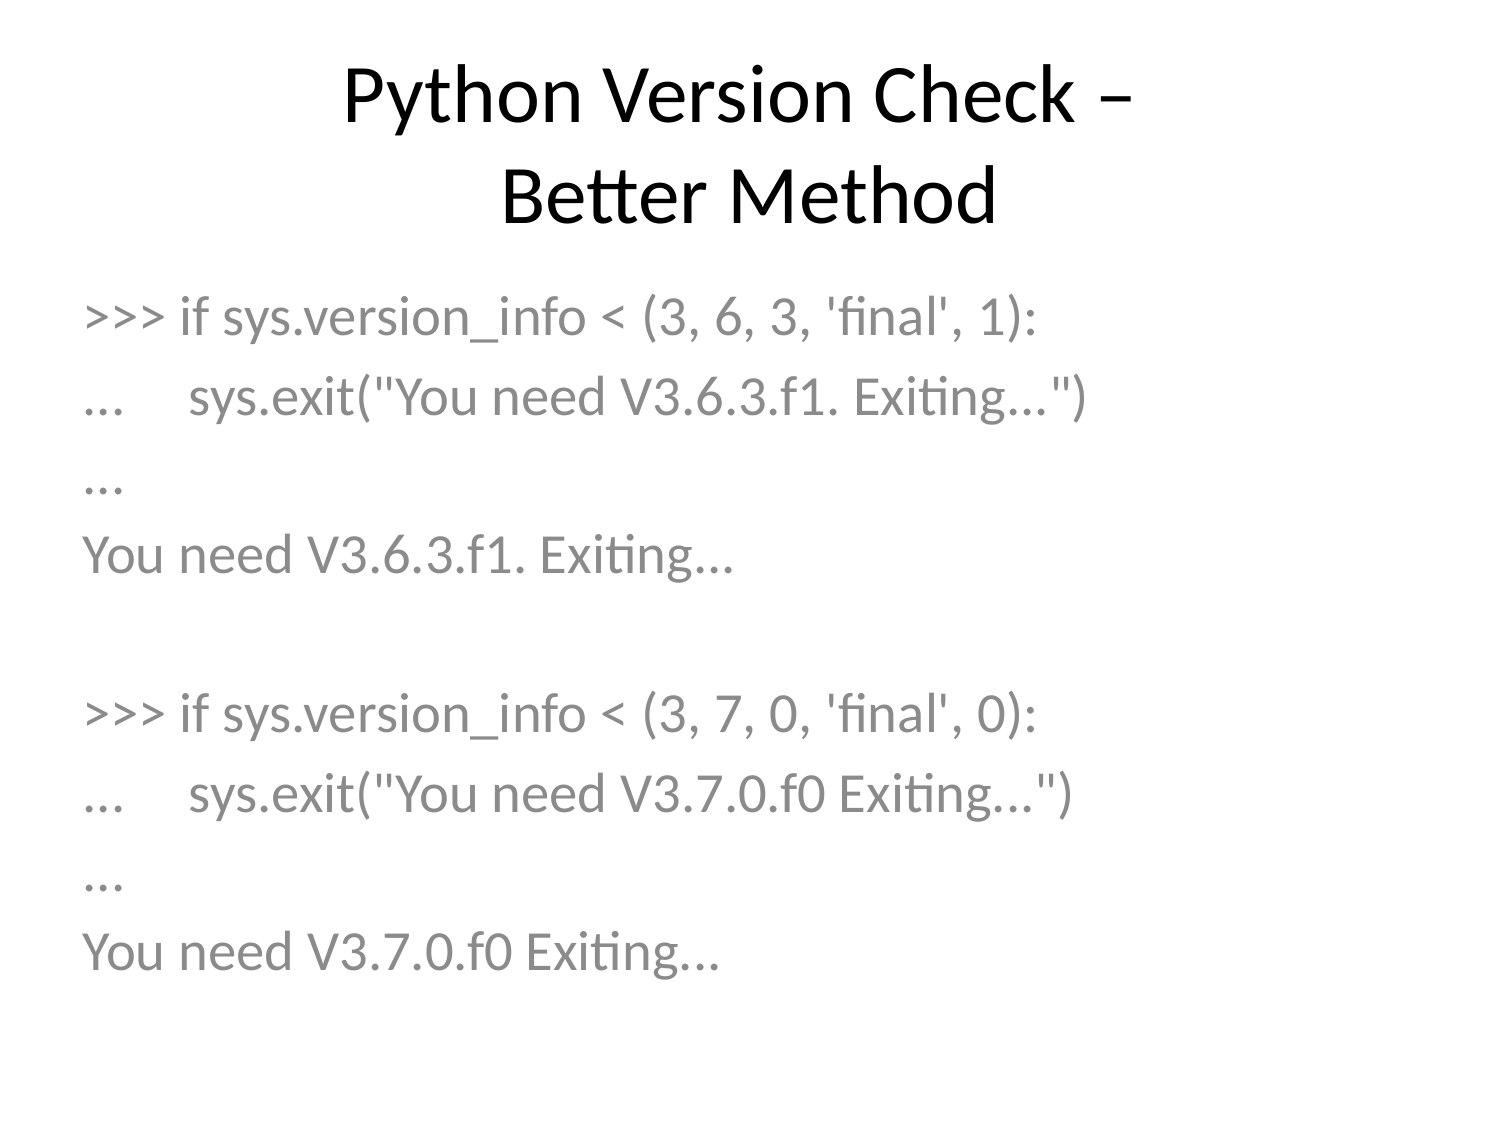

Python Version Check –
Better Method
# >>> if sys.version_info < (3, 6, 3, 'final', 1):
... sys.exit("You need V3.6.3.f1. Exiting...")
...
You need V3.6.3.f1. Exiting...
>>> if sys.version_info < (3, 7, 0, 'final', 0):
... sys.exit("You need V3.7.0.f0 Exiting...")
...
You need V3.7.0.f0 Exiting...